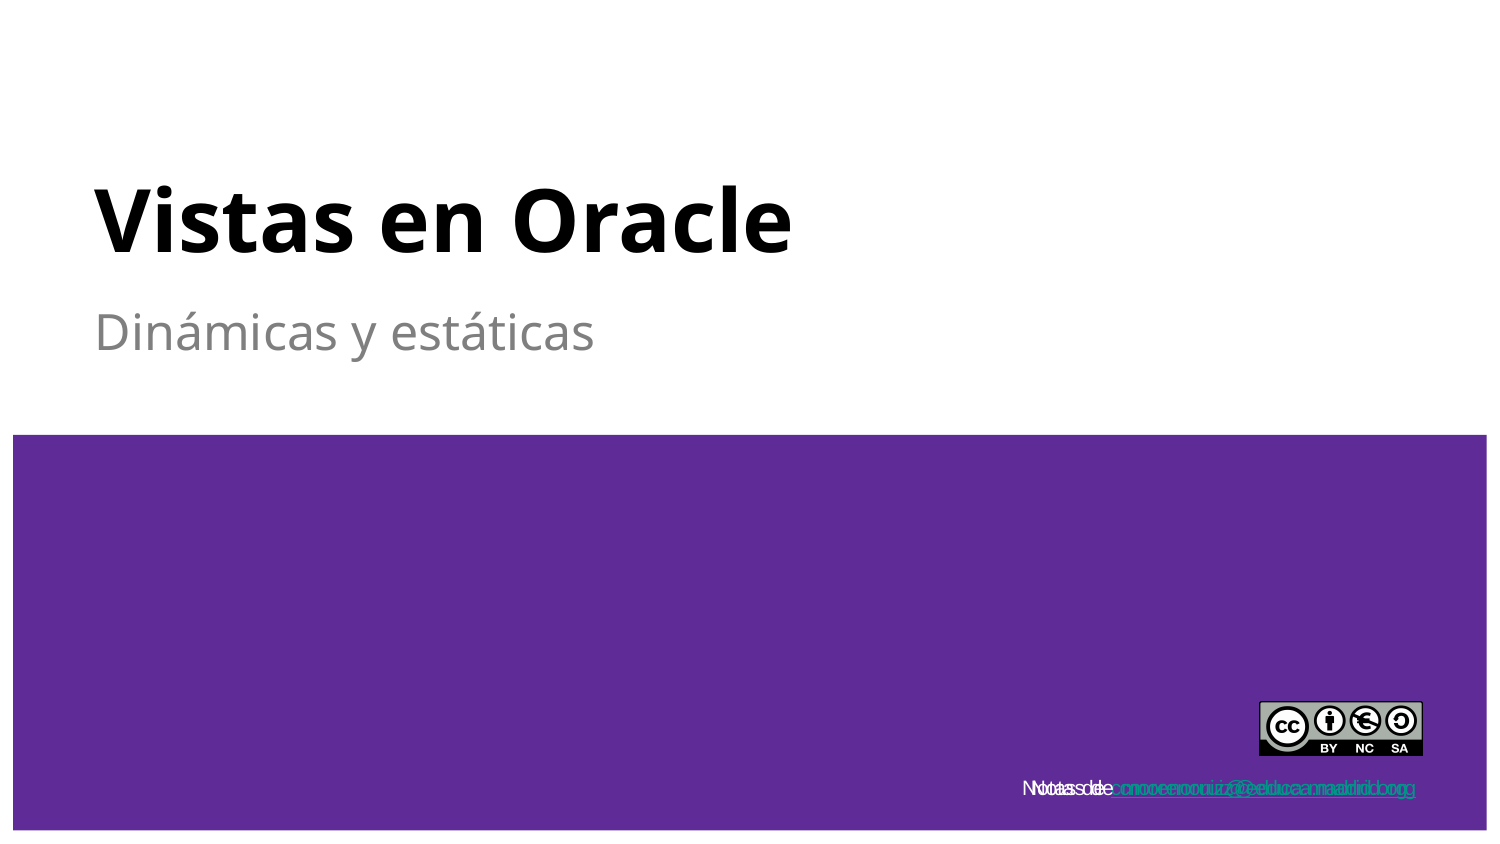

# Vistas en Oracle
Dinámicas y estáticas
Notas de cmorenoruiz@educa.madrid.org